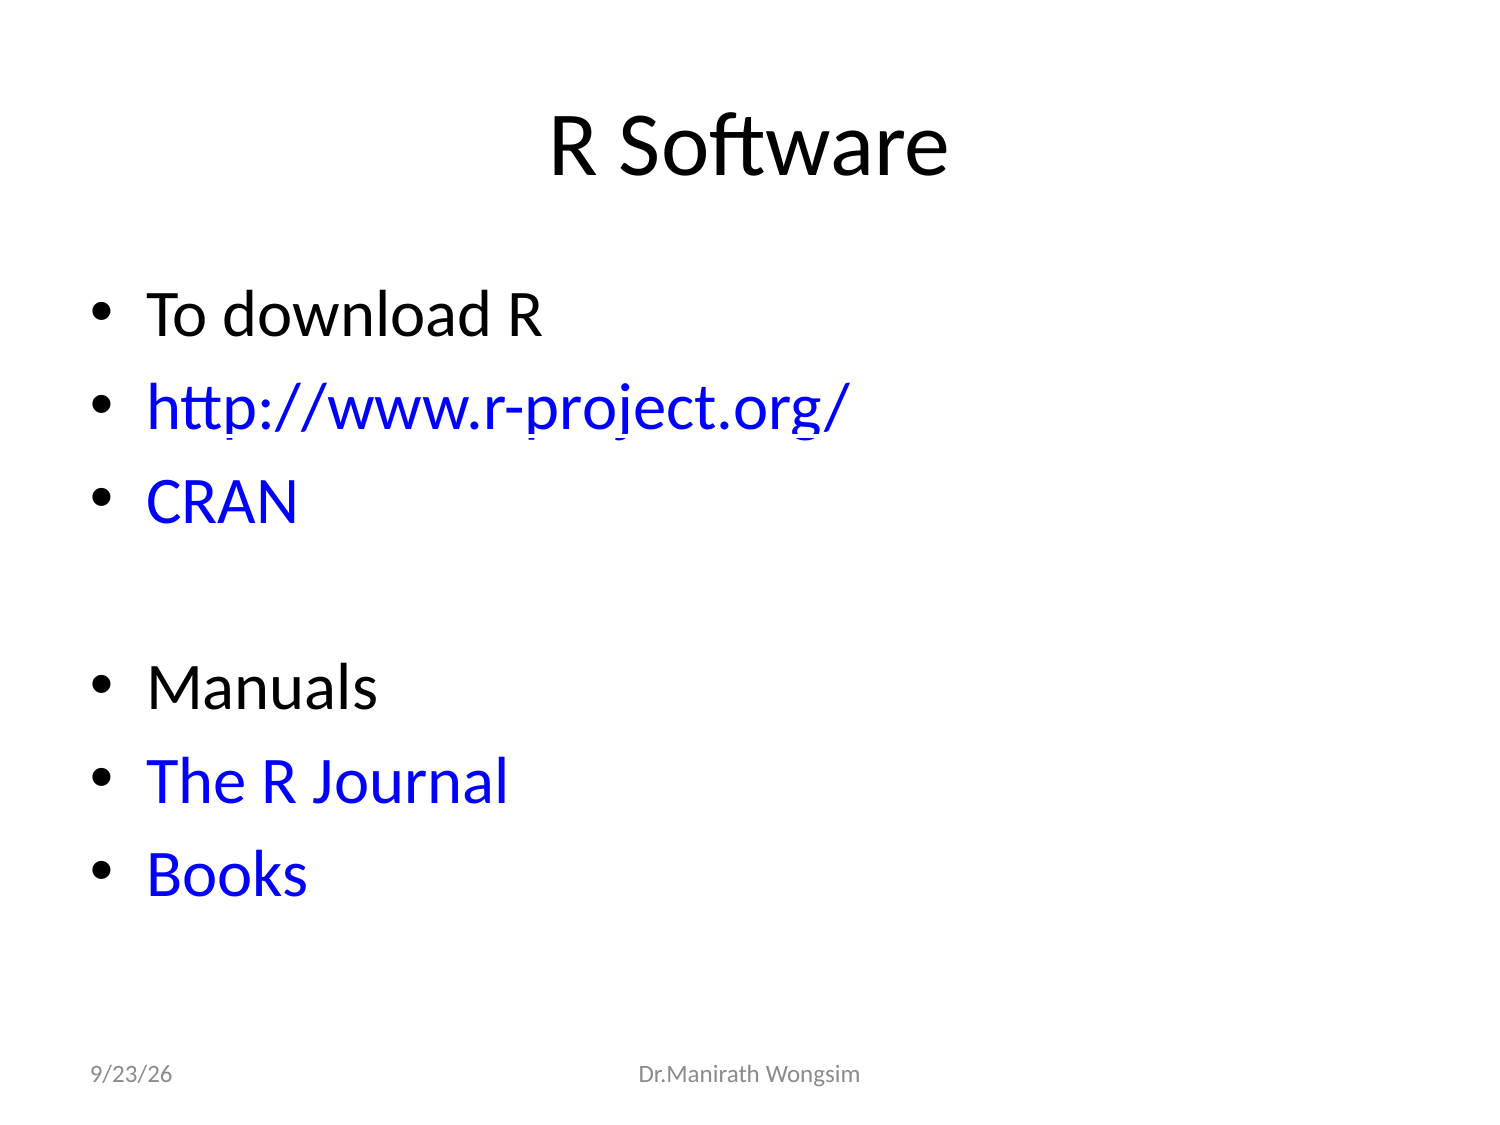

R Software
To download R
http://www.r-project.org/
CRAN
Manuals
The R Journal
Books
Dr.Manirath Wongsim